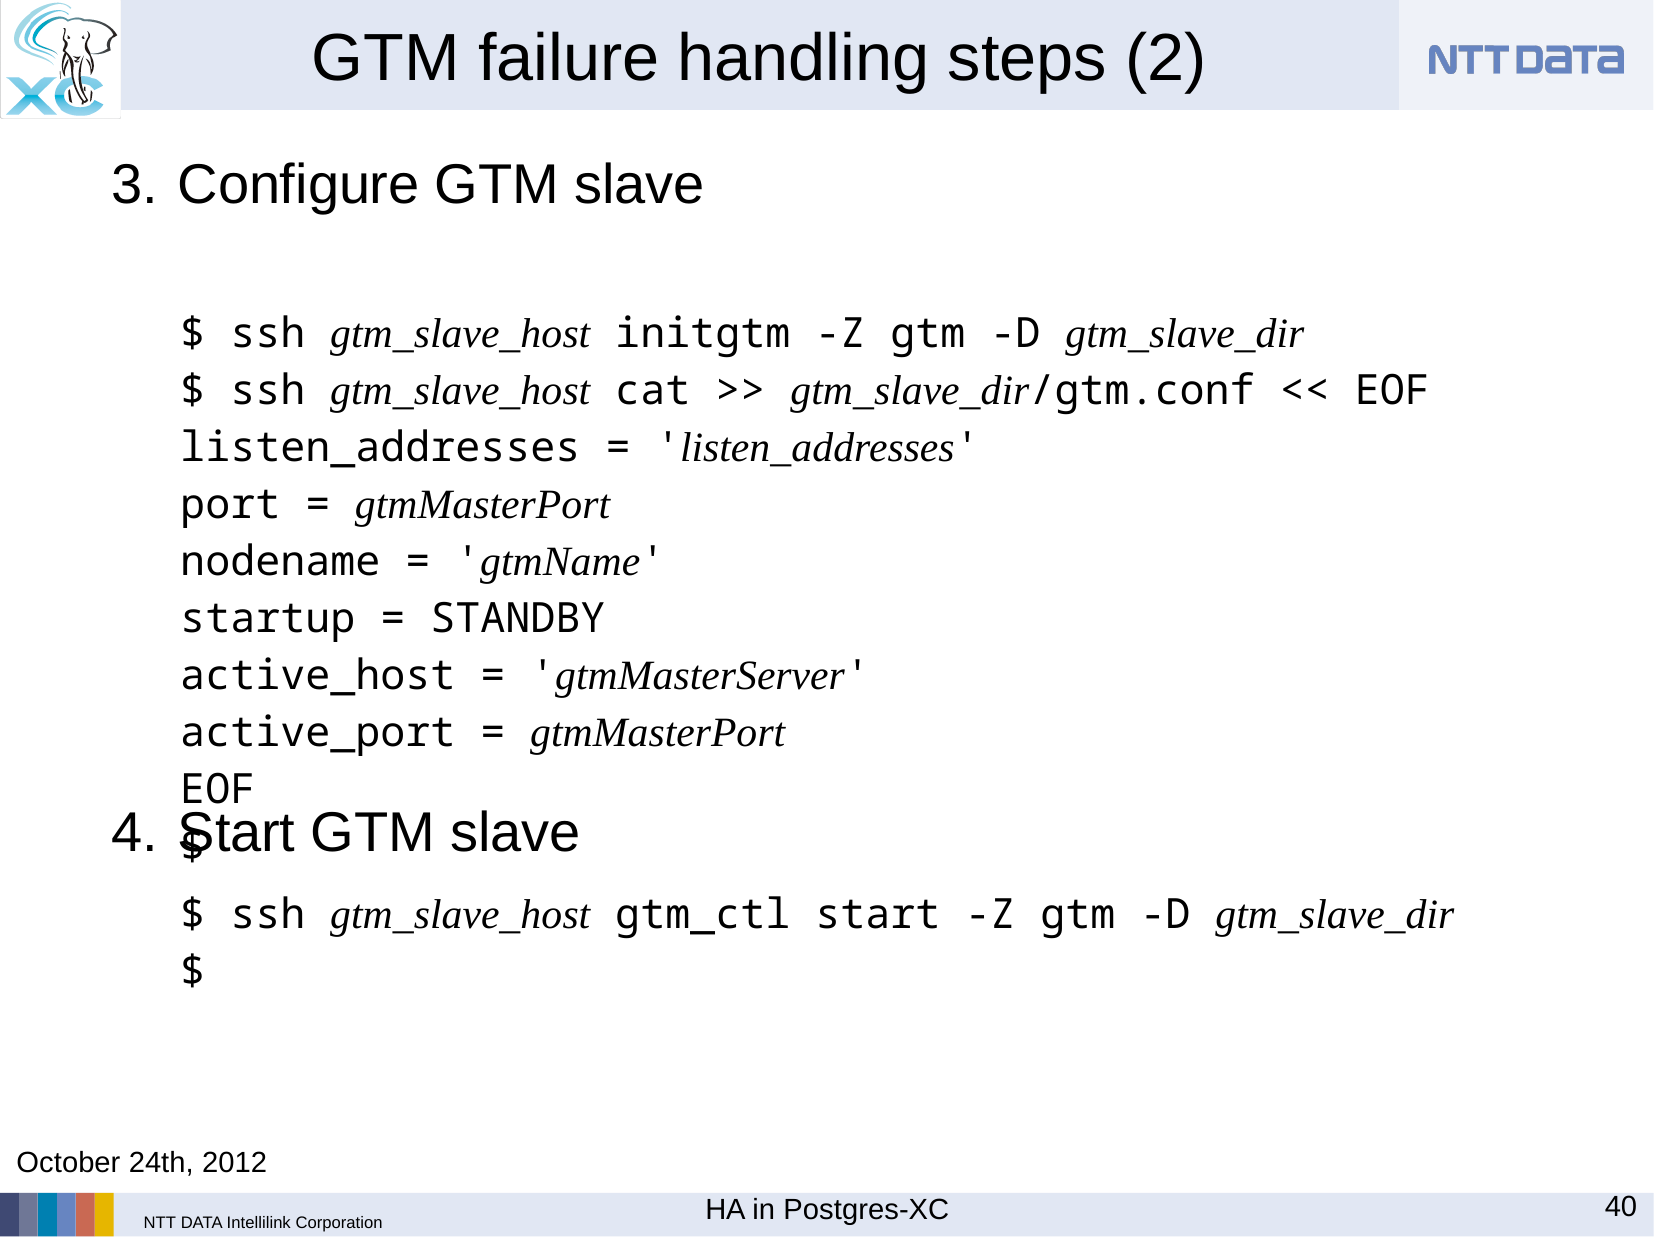

# GTM failure handling steps (2)
 Configure GTM slave
 Start GTM slave
$ ssh gtm_slave_host initgtm -Z gtm -D gtm_slave_dir
$ ssh gtm_slave_host cat >> gtm_slave_dir/gtm.conf << EOF
listen_addresses = 'listen_addresses'
port = gtmMasterPort
nodename = 'gtmName'
startup = STANDBY
active_host = 'gtmMasterServer'
active_port = gtmMasterPort
EOF
$
$ ssh gtm_slave_host gtm_ctl start -Z gtm -D gtm_slave_dir
$
October 24th, 2012
40
HA in Postgres-XC